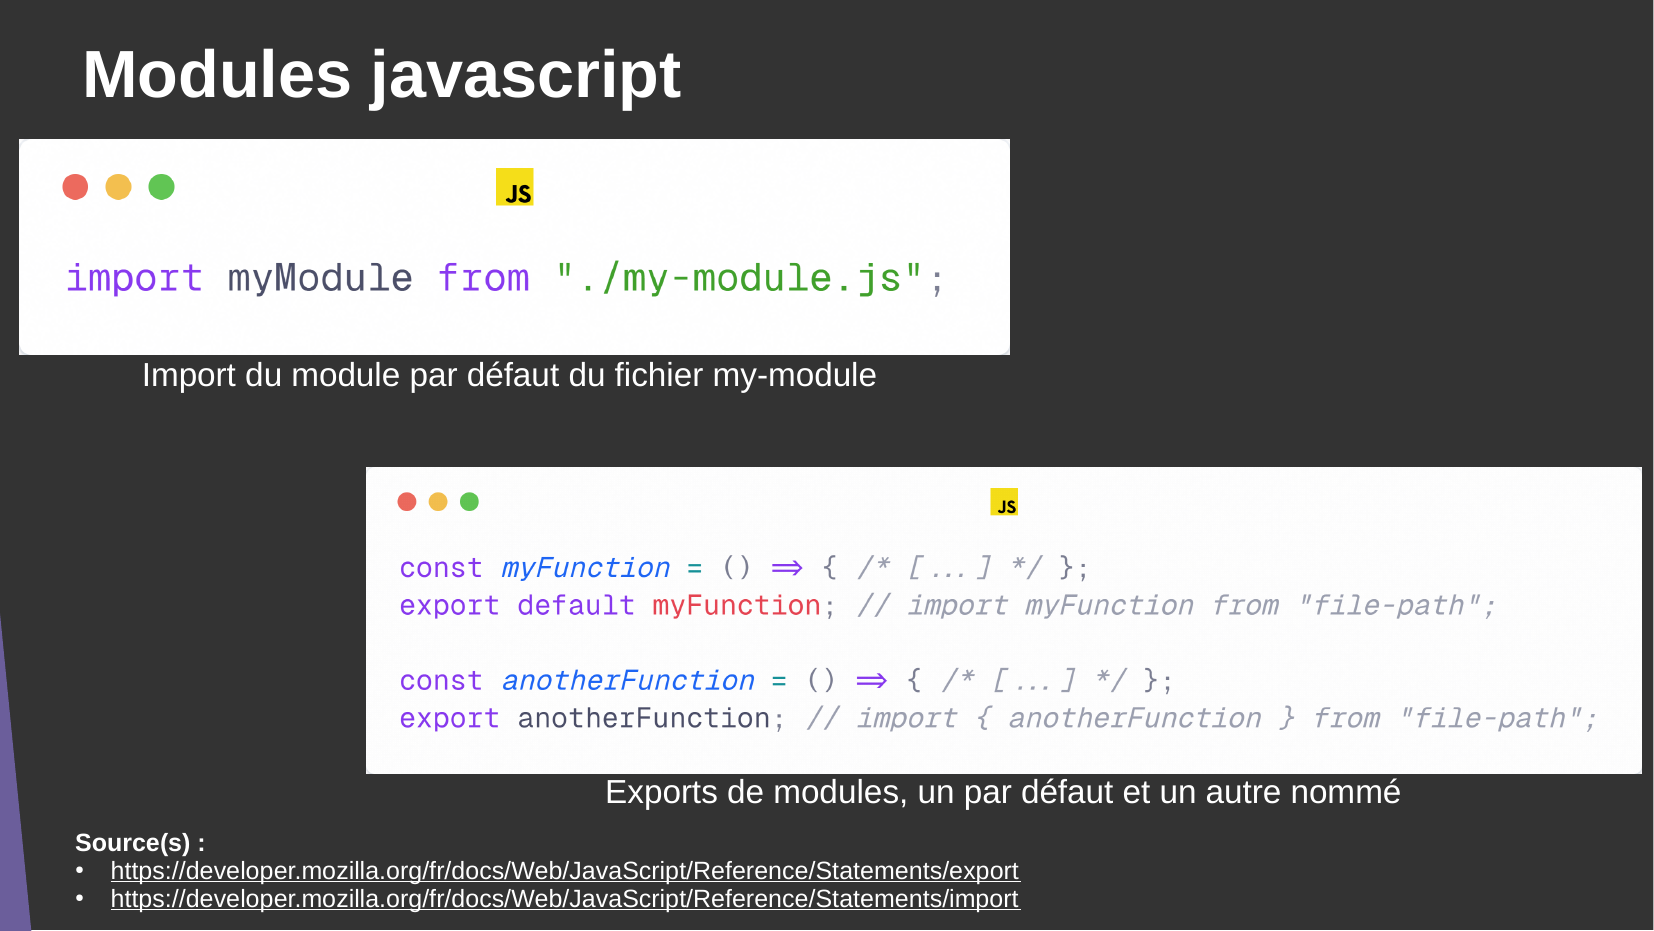

# Modules javascript
Import du module par défaut du fichier my-module
Exports de modules, un par défaut et un autre nommé
Source(s) :
https://developer.mozilla.org/fr/docs/Web/JavaScript/Reference/Statements/export
https://developer.mozilla.org/fr/docs/Web/JavaScript/Reference/Statements/import